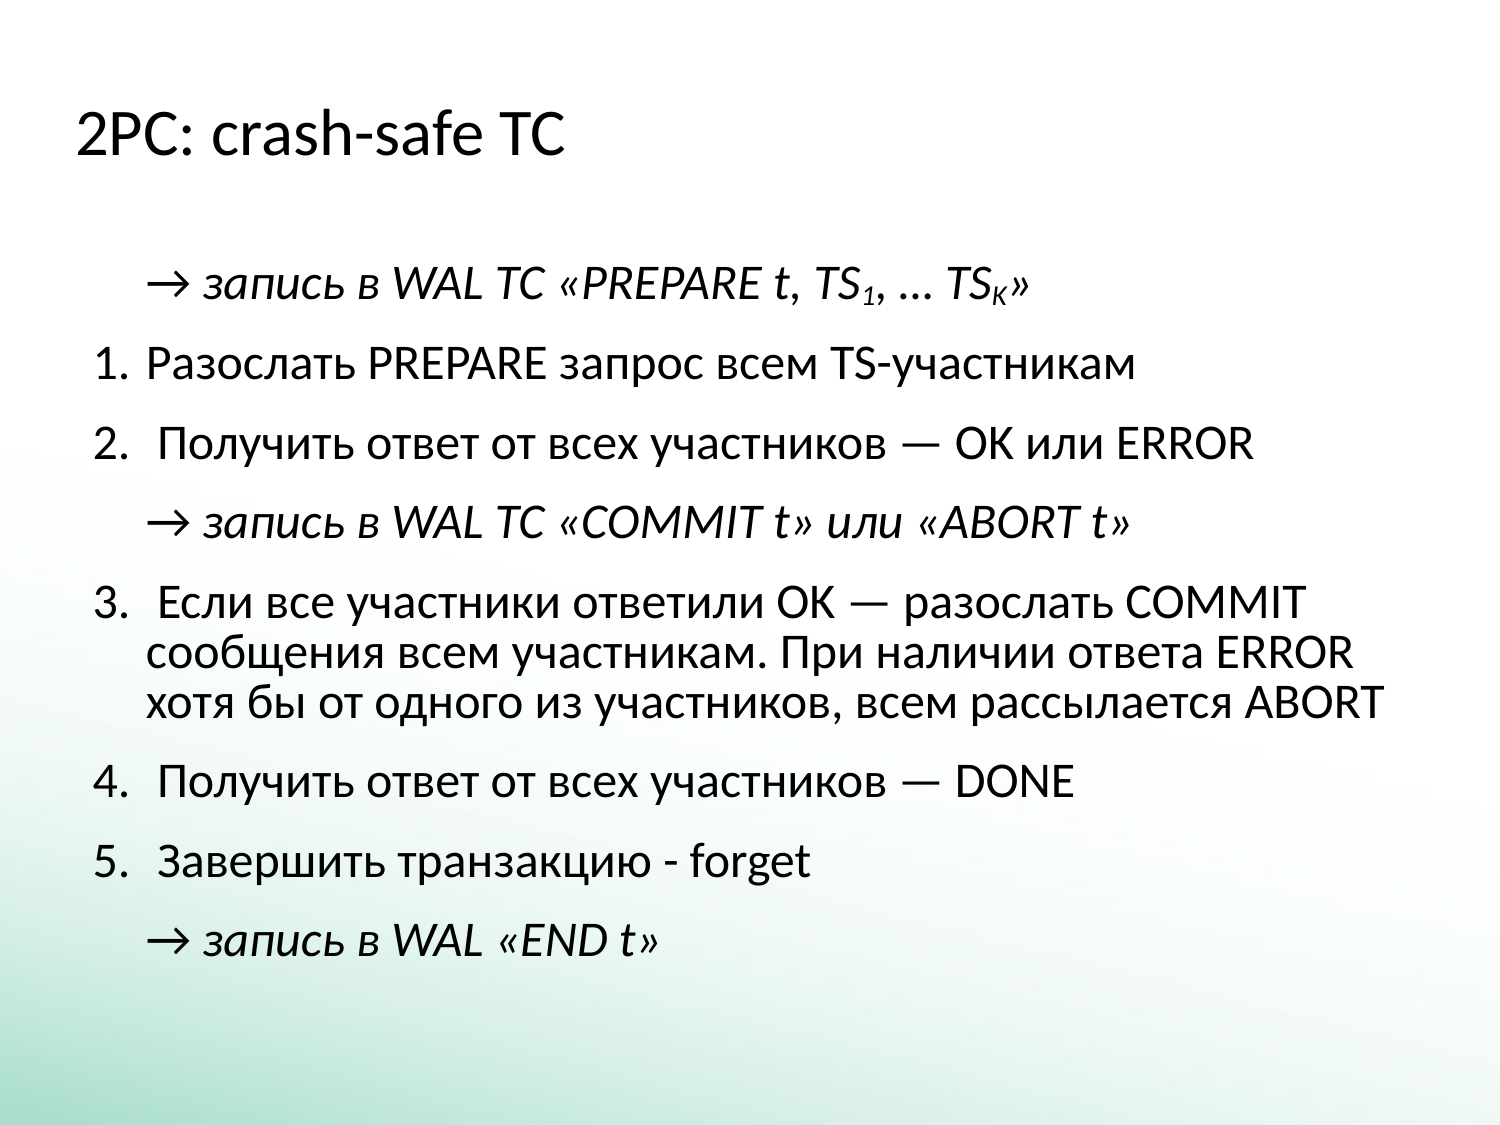

# 2PC: crash-safe TC
→ запись в WAL TC «PREPARE t, TS1, … TSK»
Разослать PREPARE запрос всем TS-участникам
 Получить ответ от всех участников — OK или ERROR
→ запись в WAL TC «COMMIT t» или «ABORT t»
 Если все участники ответили OK — разослать COMMIT сообщения всем участникам. При наличии ответа ERROR хотя бы от одного из участников, всем рассылается ABORT
 Получить ответ от всех участников — DONE
 Завершить транзакцию - forget
→ запись в WAL «END t»